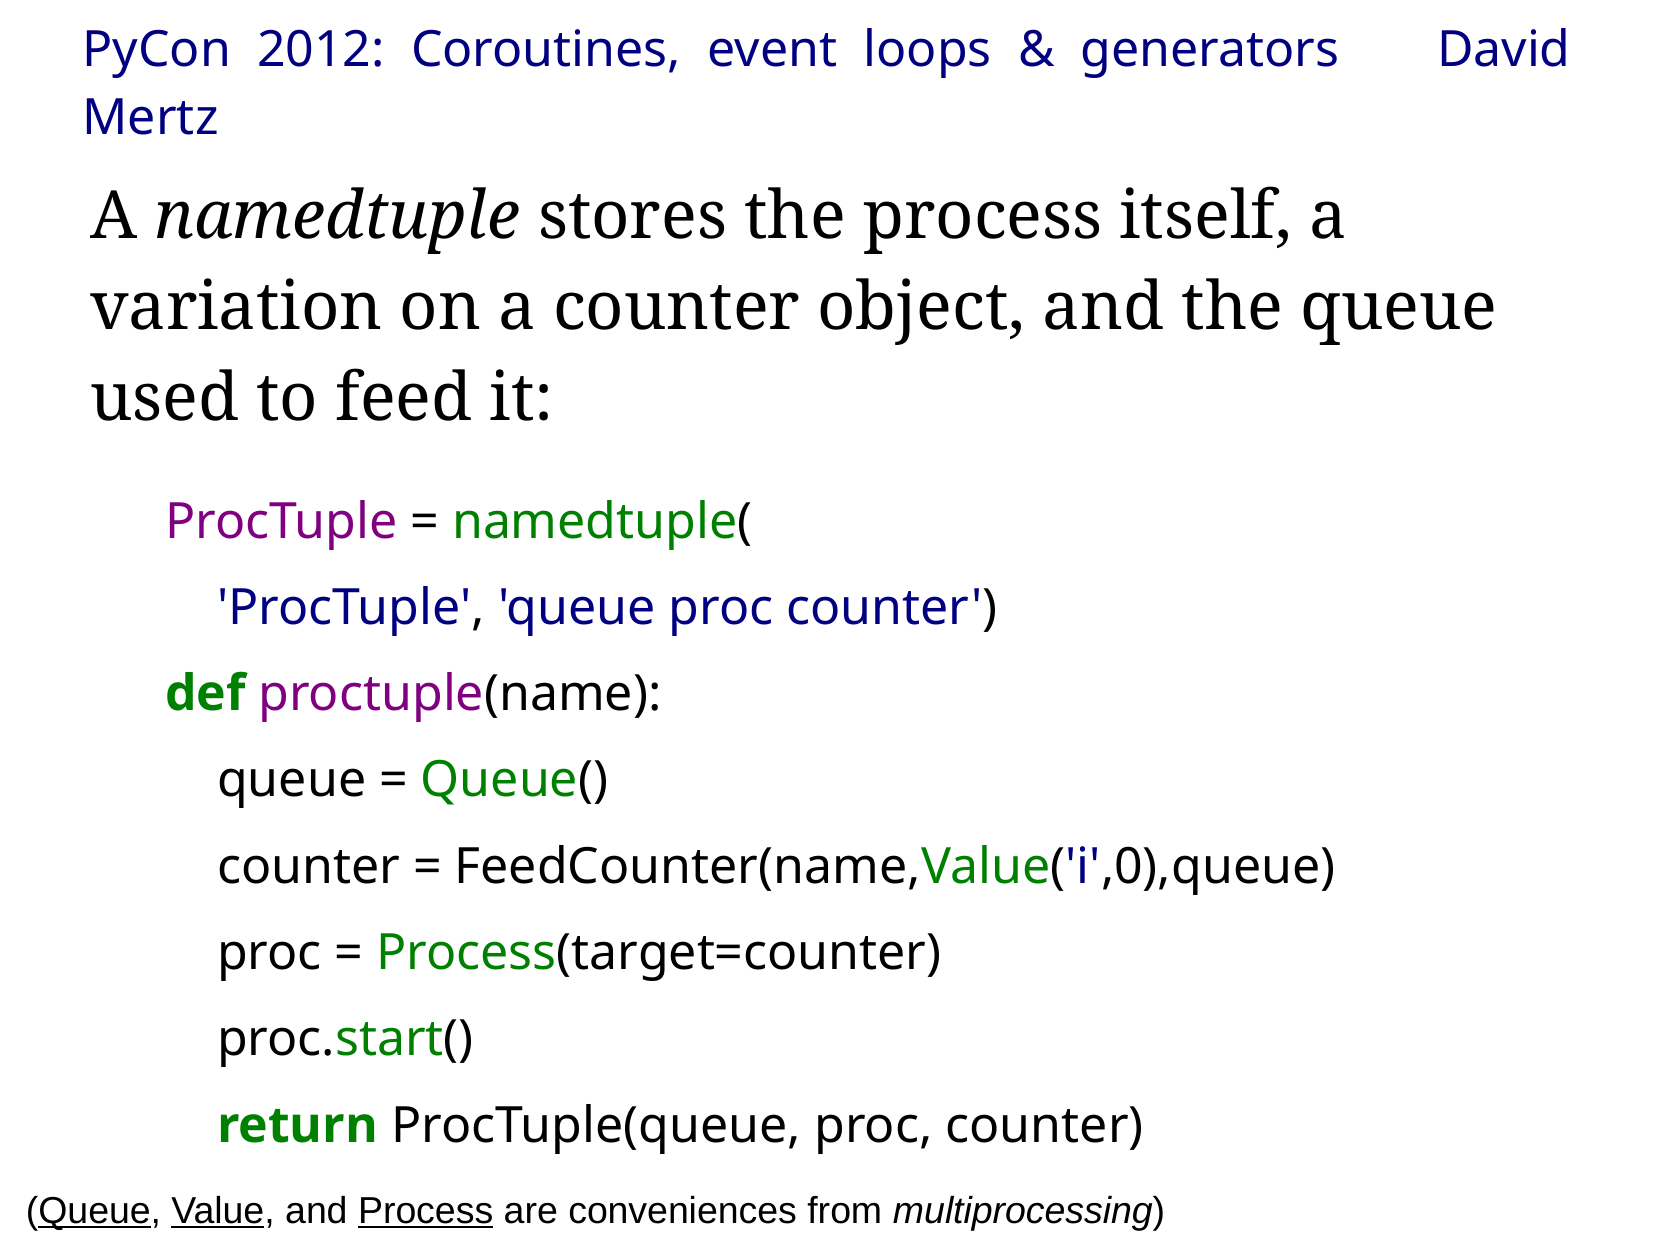

PyCon 2012: Coroutines, event loops & generators		David Mertz
# A namedtuple stores the process itself, a variation on a counter object, and the queue used to feed it:
ProcTuple = namedtuple(
 'ProcTuple', 'queue proc counter')
def proctuple(name):
 queue = Queue()
 counter = FeedCounter(name,Value('i',0),queue)
 proc = Process(target=counter)
 proc.start()
 return ProcTuple(queue, proc, counter)
(Queue, Value, and Process are conveniences from multiprocessing)